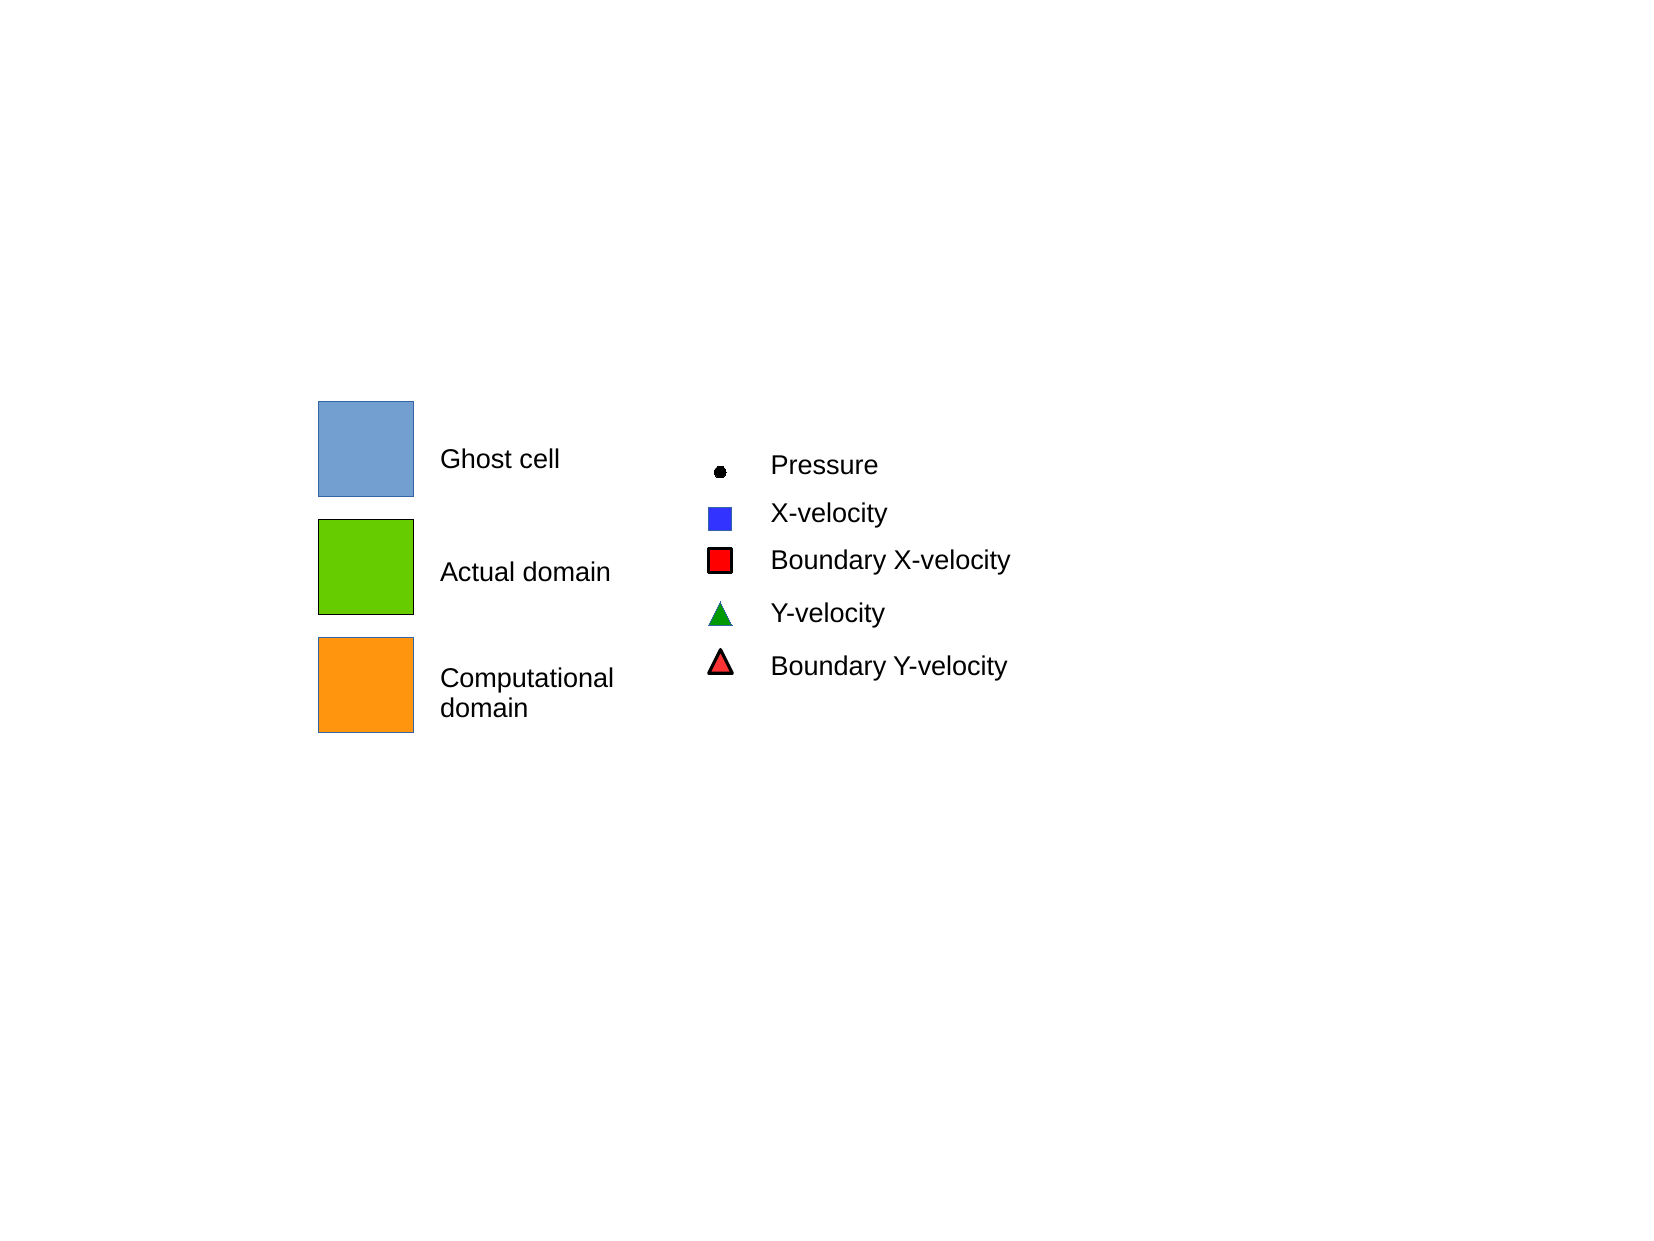

Ghost cell
Pressure
X-velocity
Boundary X-velocity
Actual domain
Y-velocity
Boundary Y-velocity
Computational domain